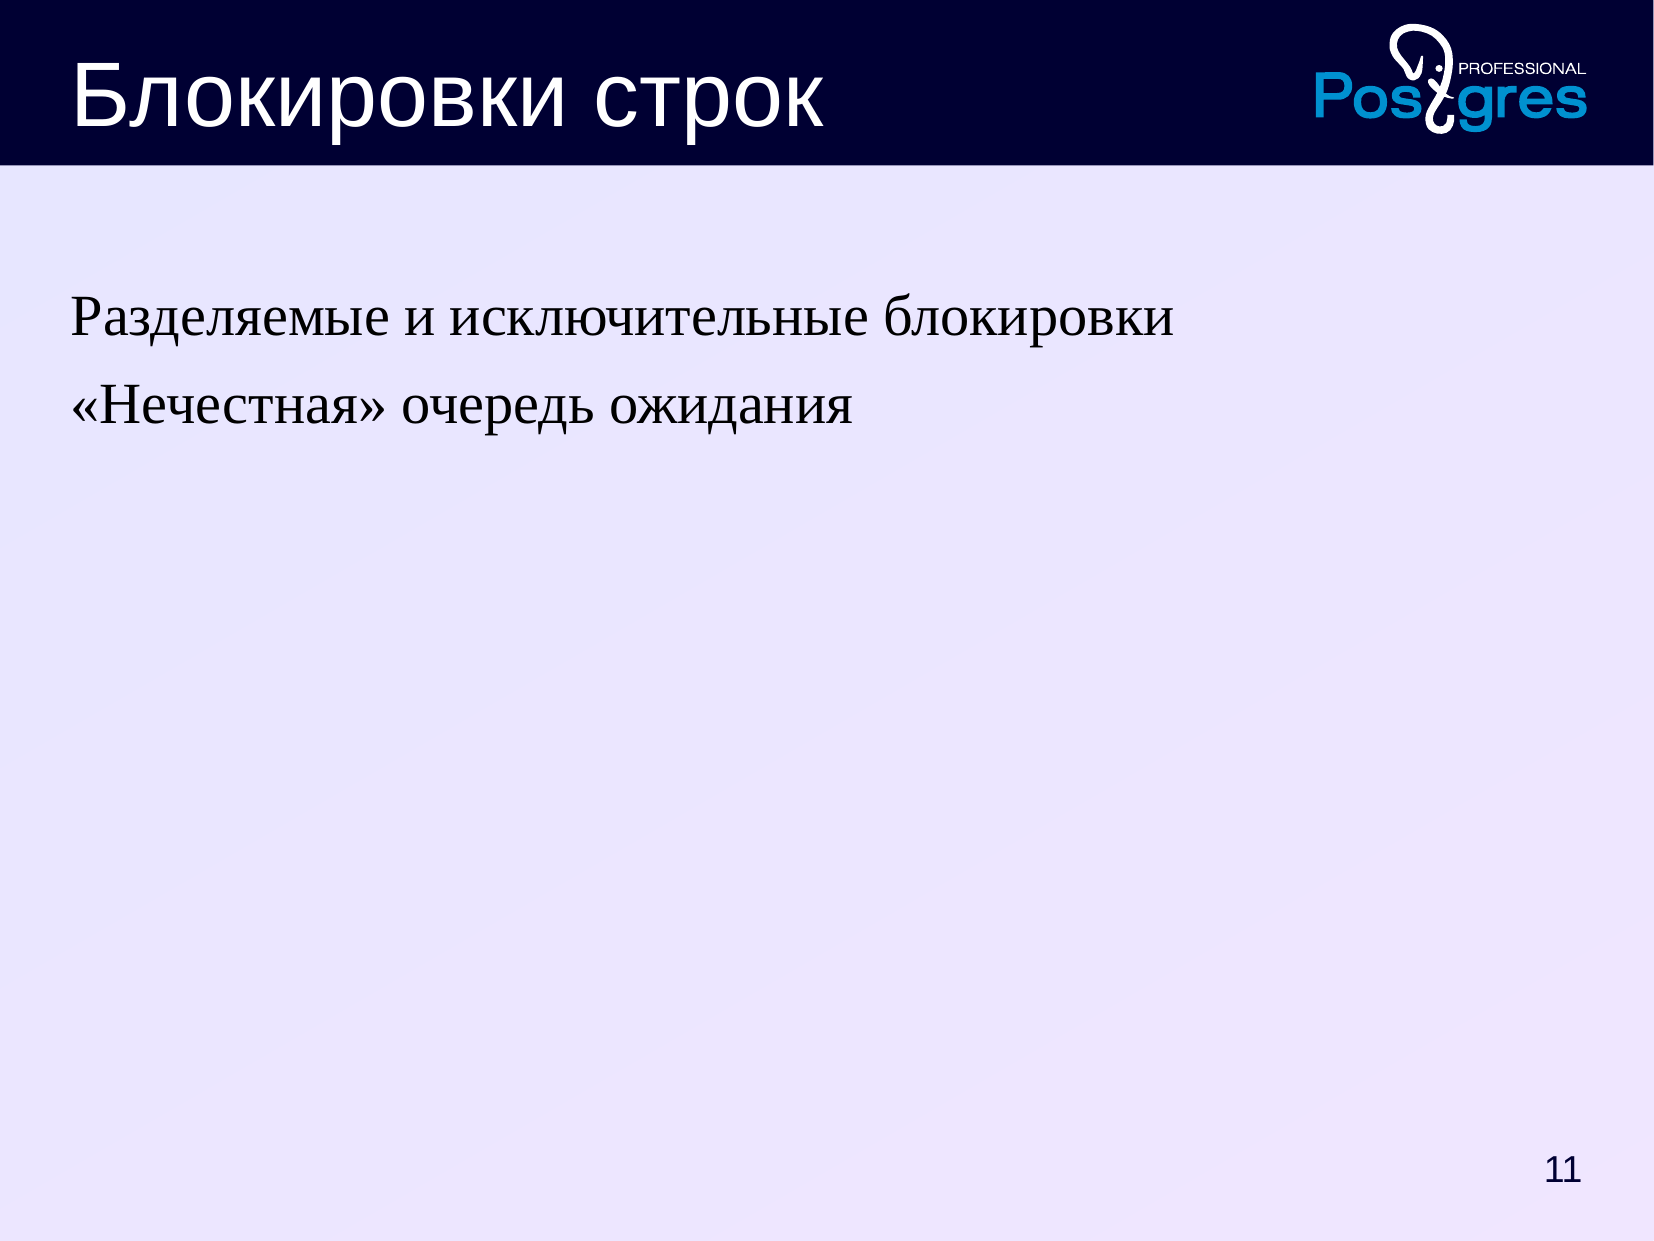

# Блокировки строк
Разделяемые и исключительные блокировки
«Нечестная» очередь ожидания